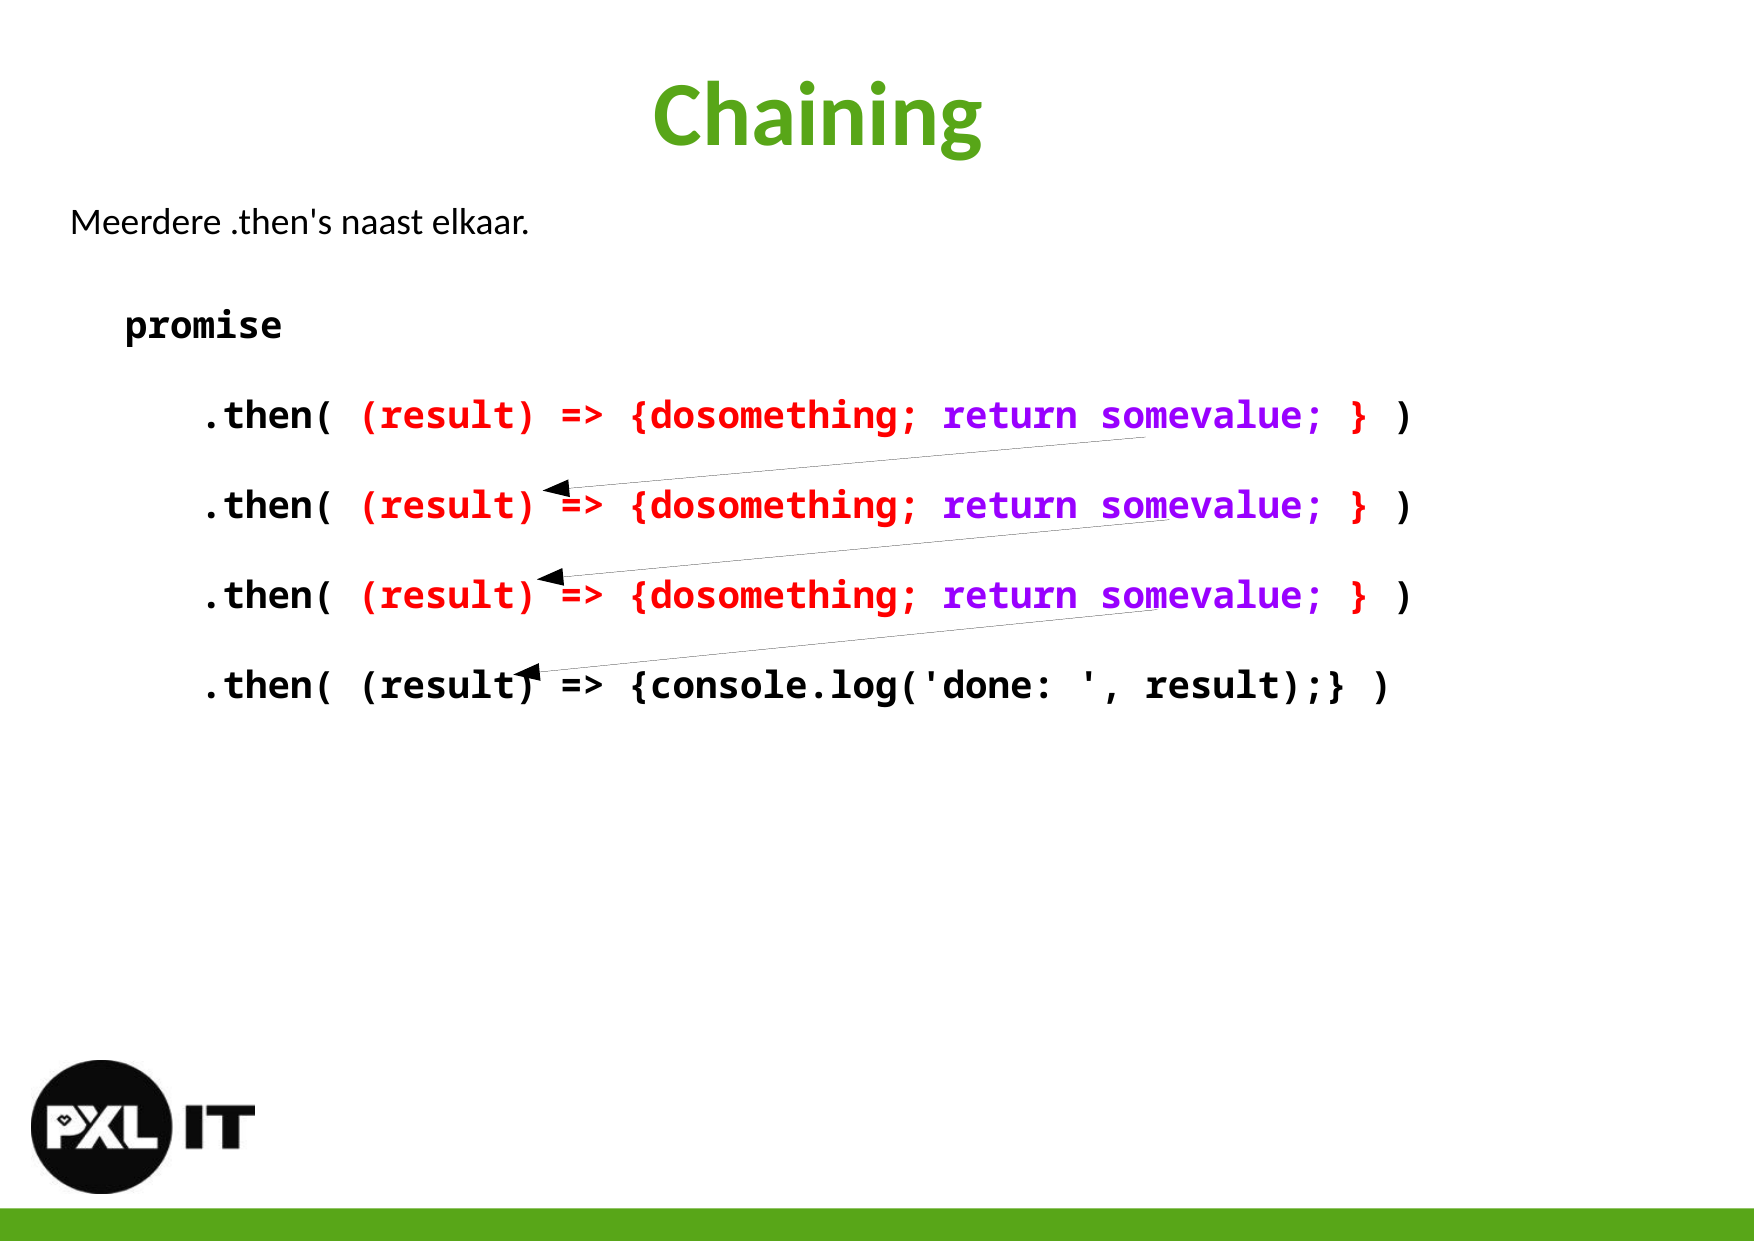

Chaining
Meerdere .then's naast elkaar.
promise
	.then( (result) => {dosomething; return somevalue; } )
	.then( (result) => {dosomething; return somevalue; } )
	.then( (result) => {dosomething; return somevalue; } )
	.then( (result) => {console.log('done: ', result);} )